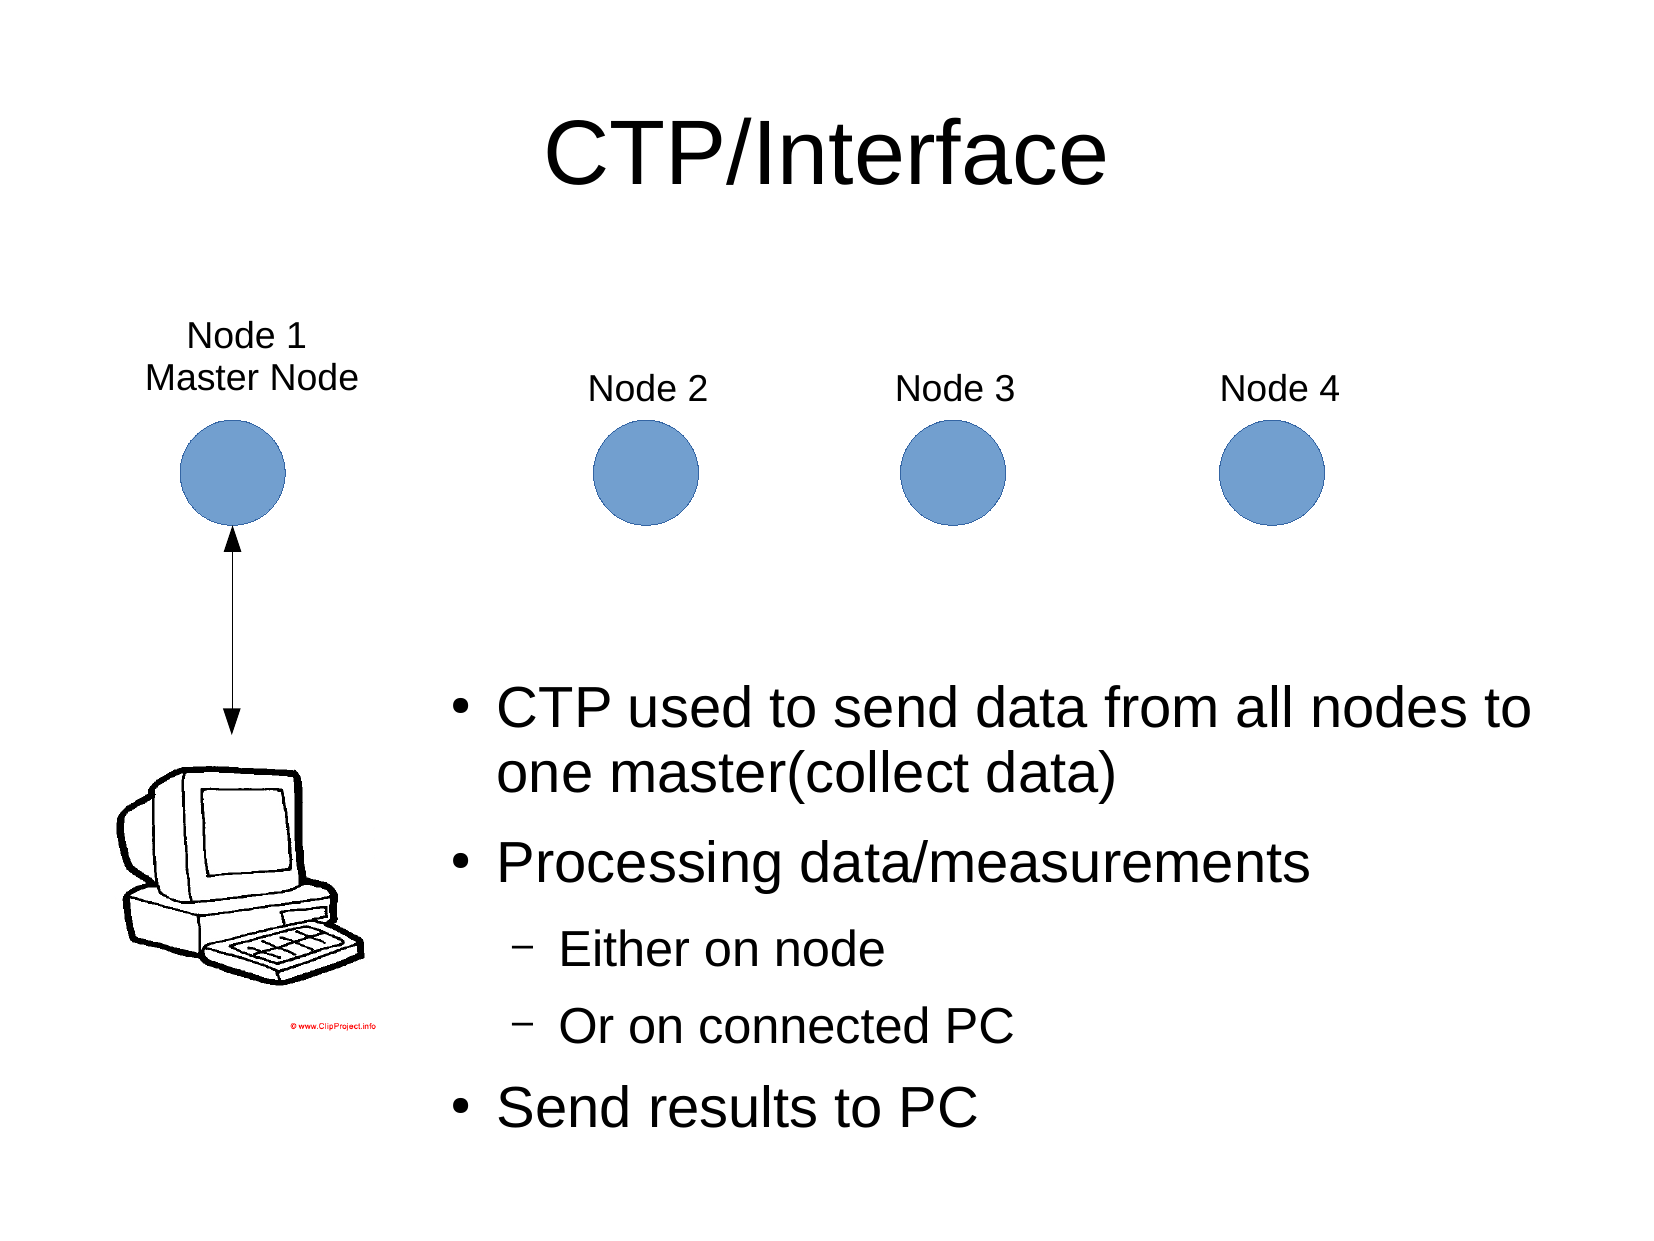

# CTP/Interface
Node 1
Master Node
Node 2
Node 3
Node 4
CTP used to send data from all nodes to one master(collect data)
Processing data/measurements
Either on node
Or on connected PC
Send results to PC